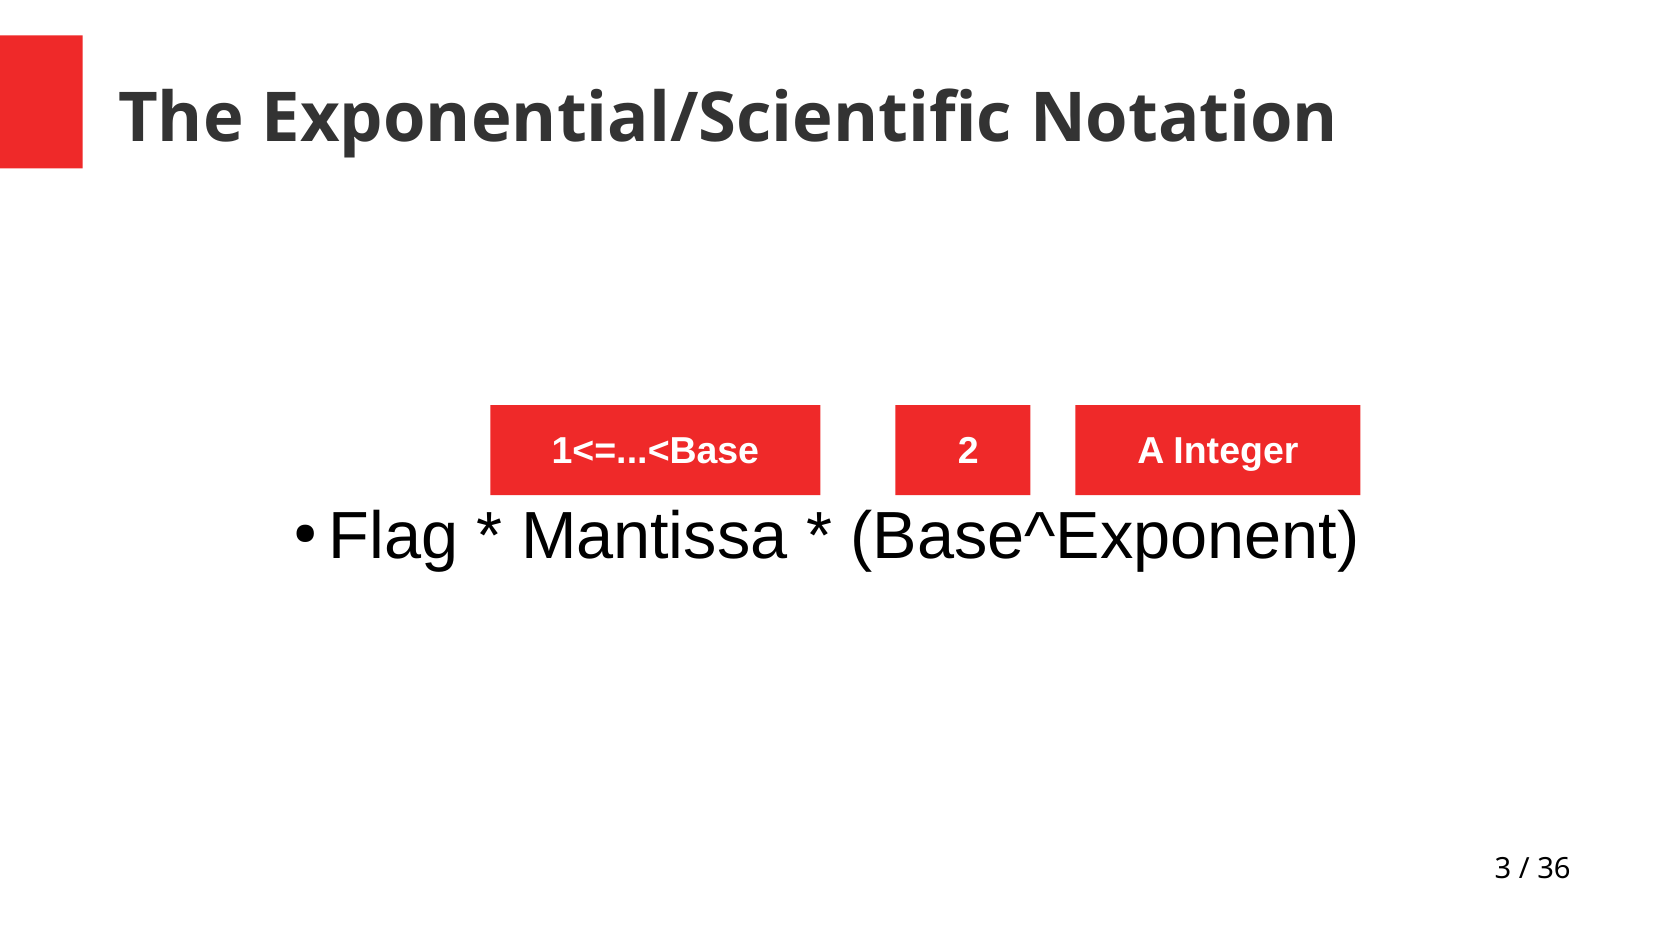

# The Exponential/Scientific Notation
Flag * Mantissa * (Base^Exponent)
1<=...<Base
 2
A Integer
3